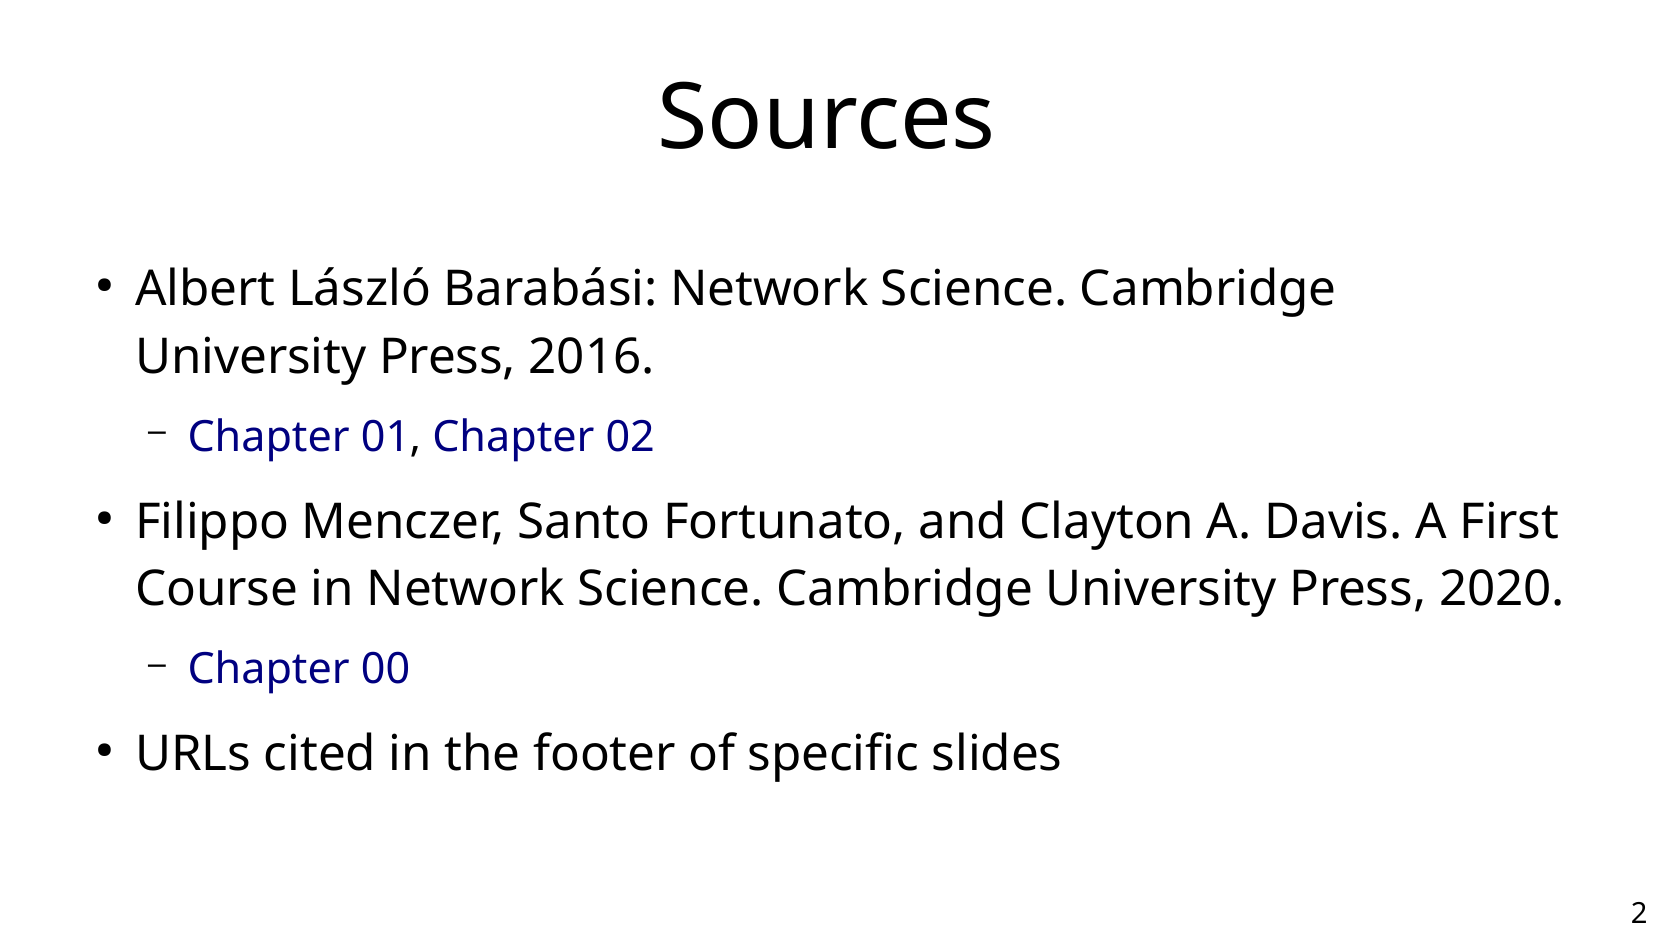

# Sources
Albert László Barabási: Network Science. Cambridge University Press, 2016.
Chapter 01, Chapter 02
Filippo Menczer, Santo Fortunato, and Clayton A. Davis. A First Course in Network Science. Cambridge University Press, 2020.
Chapter 00
URLs cited in the footer of specific slides
2